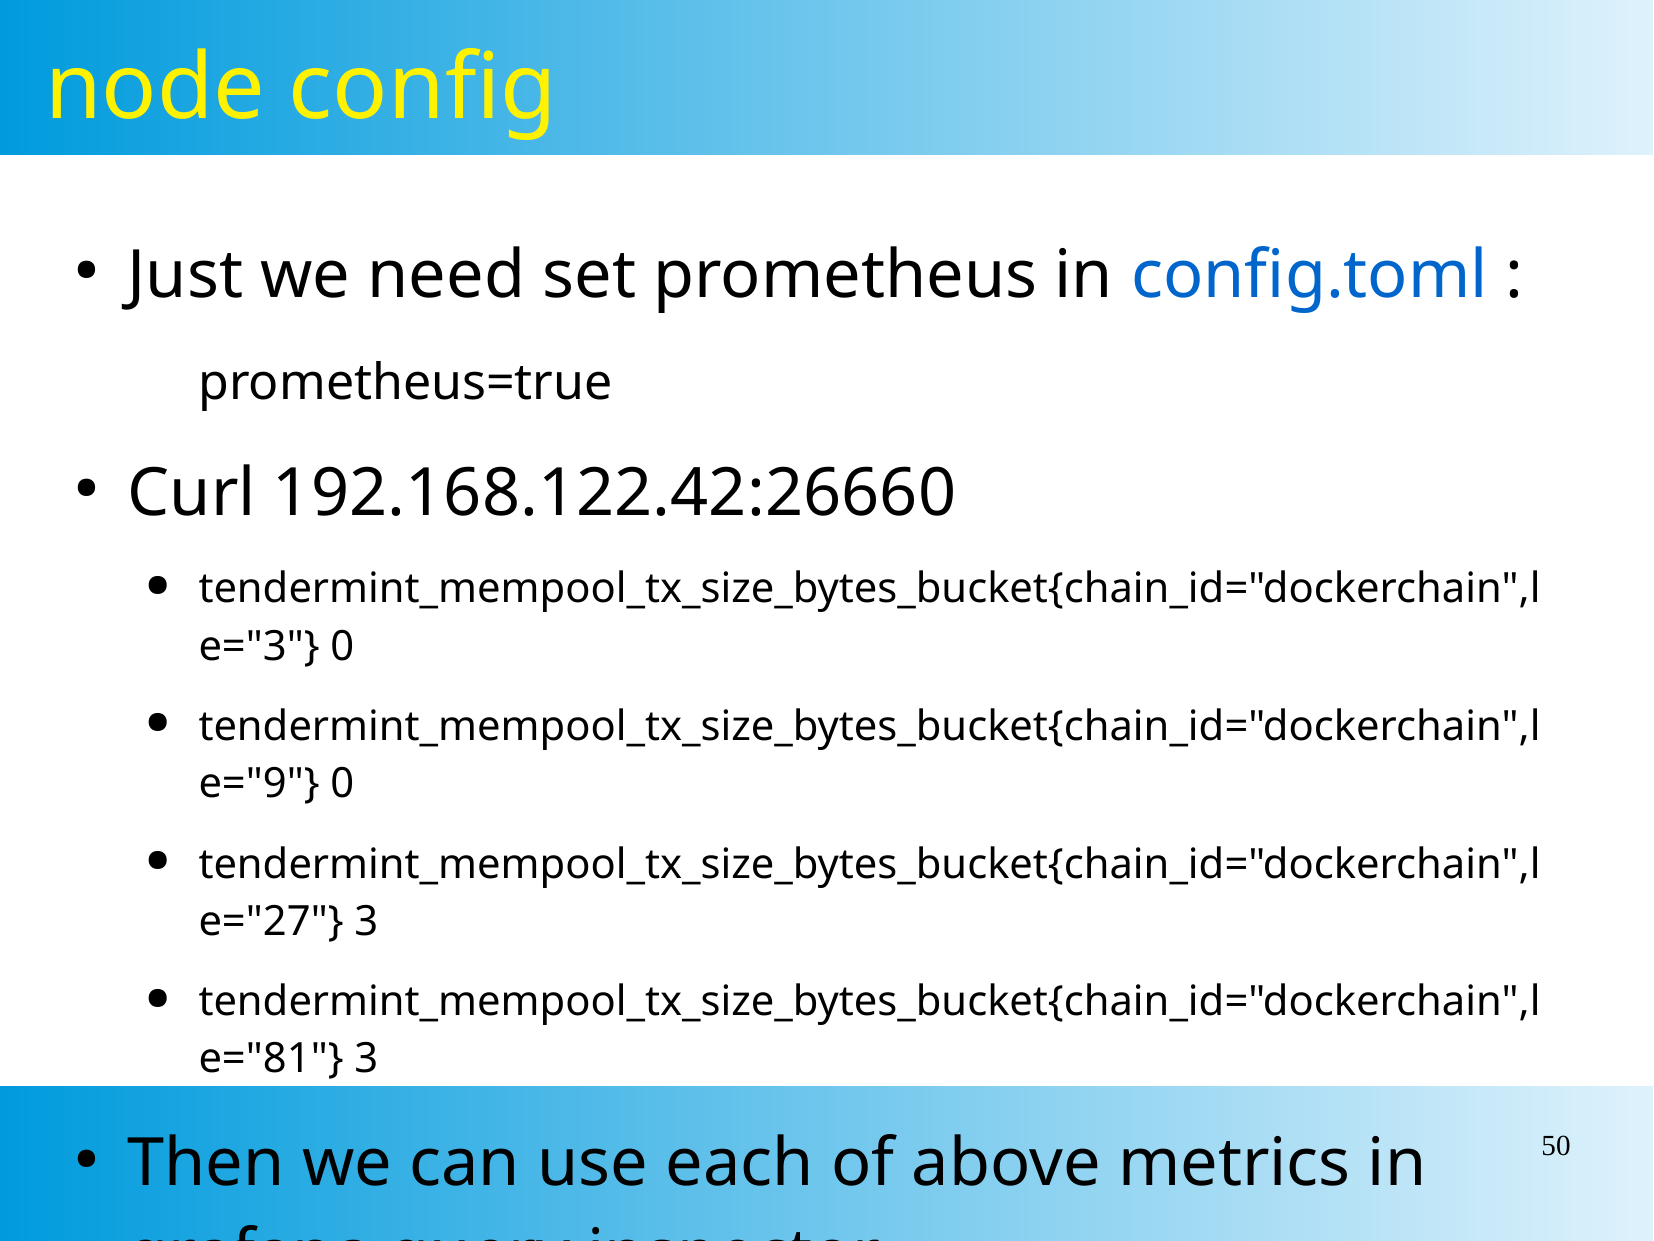

# node config
Just we need set prometheus in config.toml :
prometheus=true
Curl 192.168.122.42:26660
tendermint_mempool_tx_size_bytes_bucket{chain_id="dockerchain",le="3"} 0
tendermint_mempool_tx_size_bytes_bucket{chain_id="dockerchain",le="9"} 0
tendermint_mempool_tx_size_bytes_bucket{chain_id="dockerchain",le="27"} 3
tendermint_mempool_tx_size_bytes_bucket{chain_id="dockerchain",le="81"} 3
Then we can use each of above metrics in grafana query inspector
50